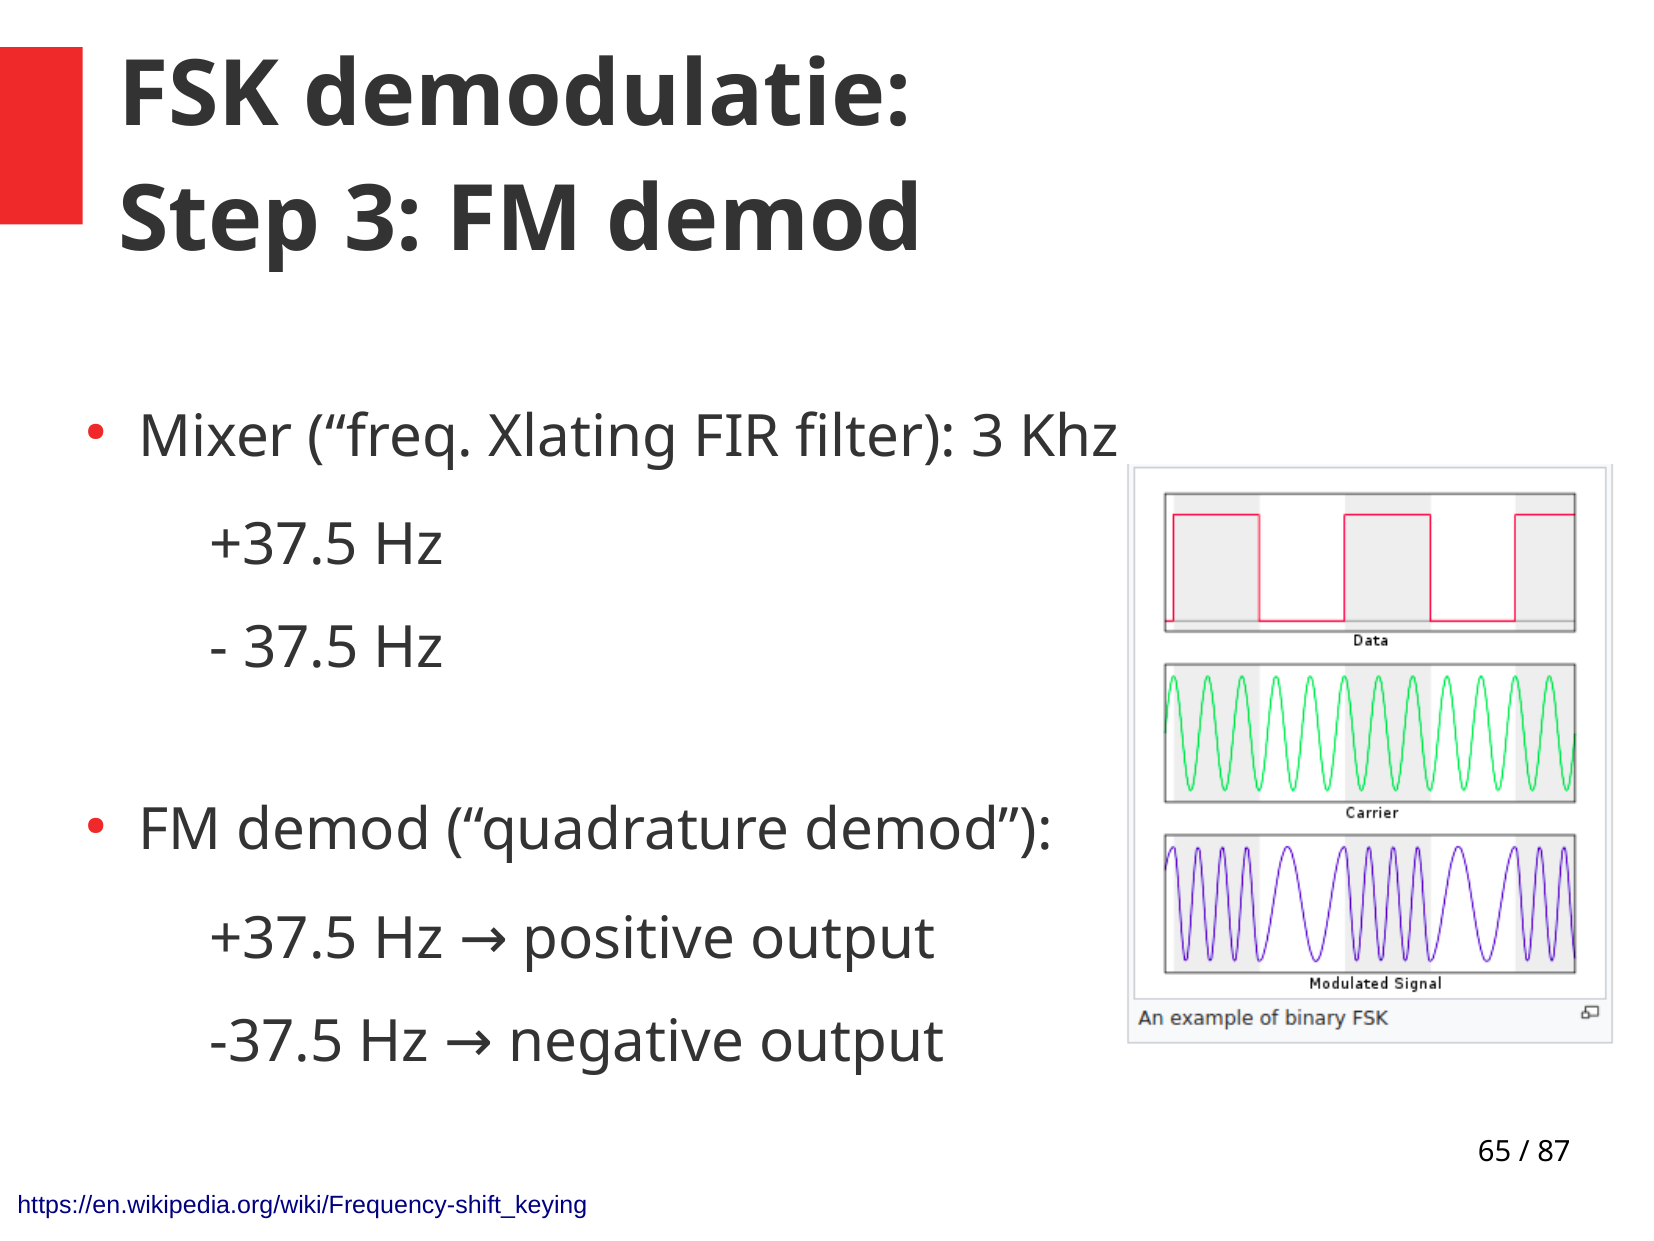

# FSK demodulatie: Step 3: FM demod
Mixer (“freq. Xlating FIR filter): 3 Khz
+37.5 Hz
- 37.5 Hz
FM demod (“quadrature demod”):
+37.5 Hz → positive output
-37.5 Hz → negative output
65
https://en.wikipedia.org/wiki/Frequency-shift_keying